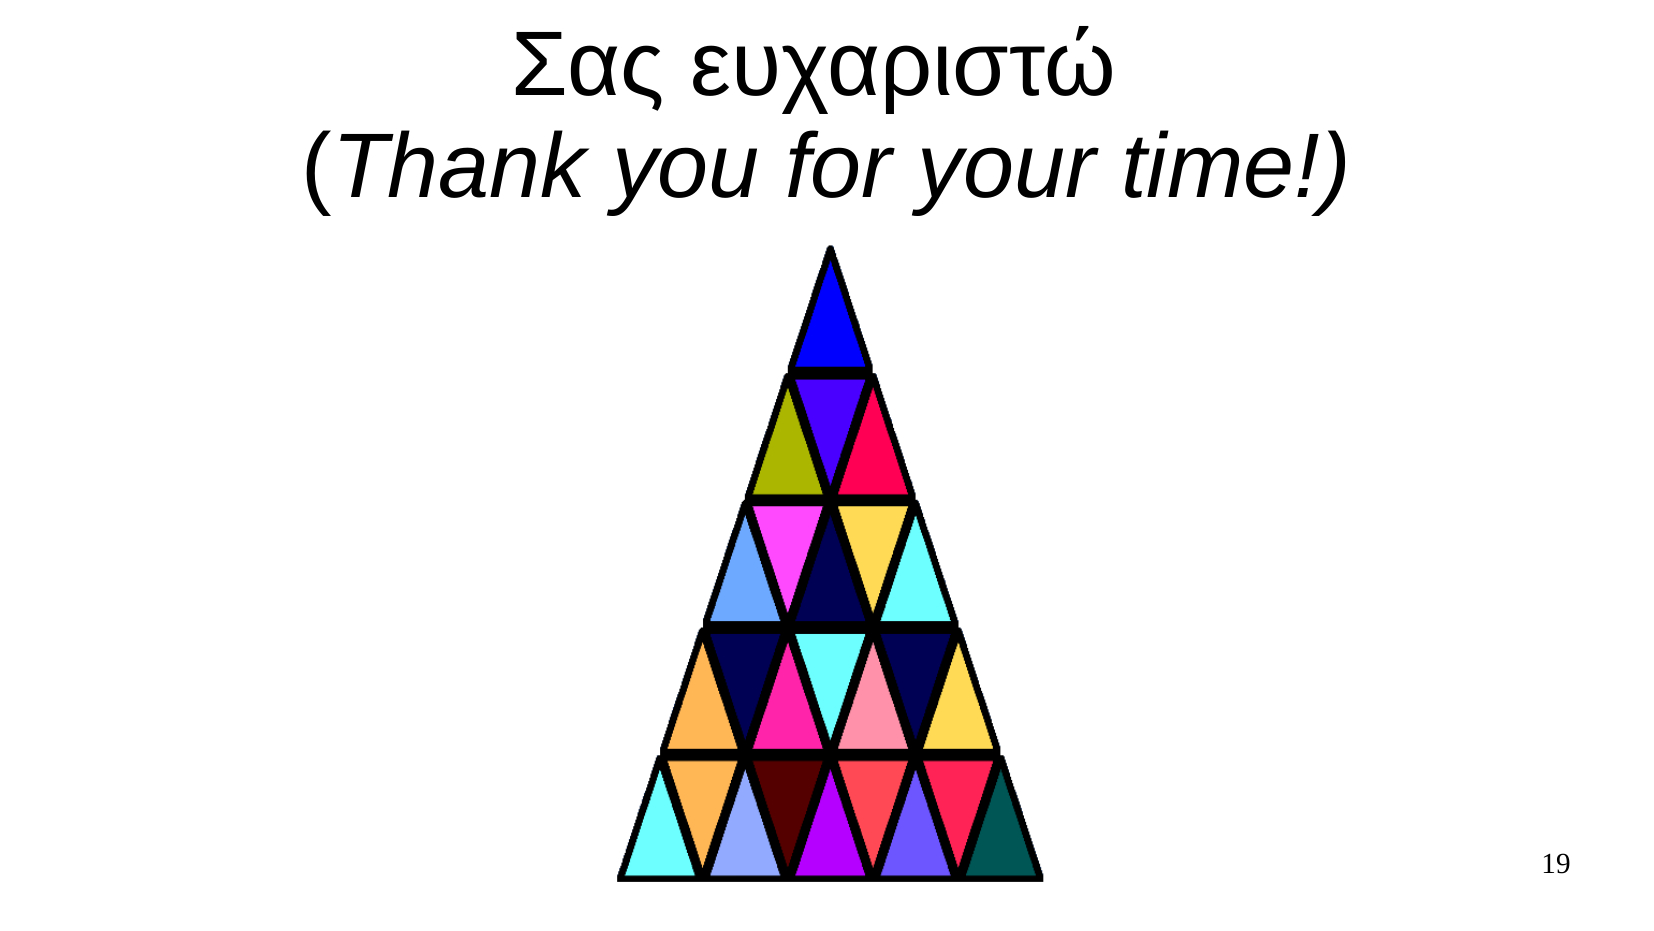

# Σας ευχαριστώ (Thank you for your time!)
19